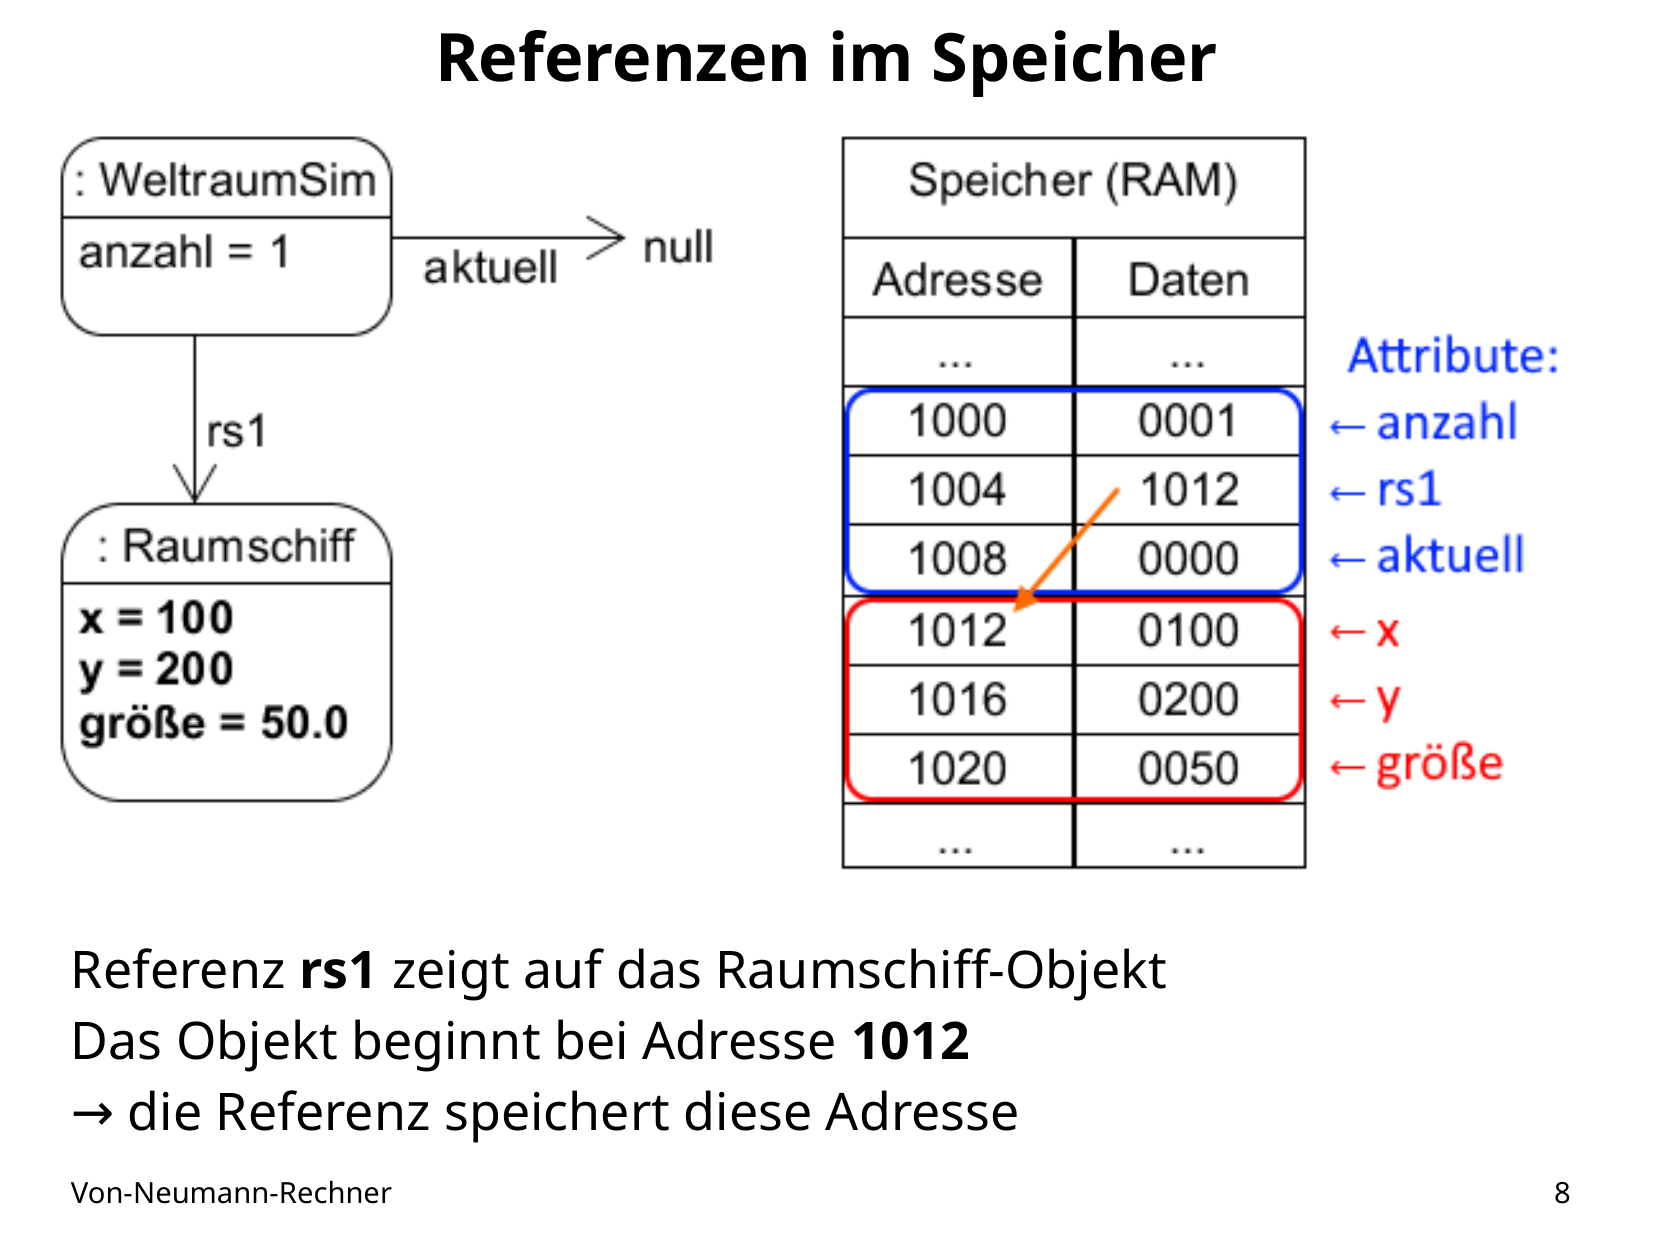

# Referenzen im Speicher
Referenz rs1 zeigt auf das Raumschiff-Objekt
Das Objekt beginnt bei Adresse 1012
→ die Referenz speichert diese Adresse
Von-Neumann-Rechner
8